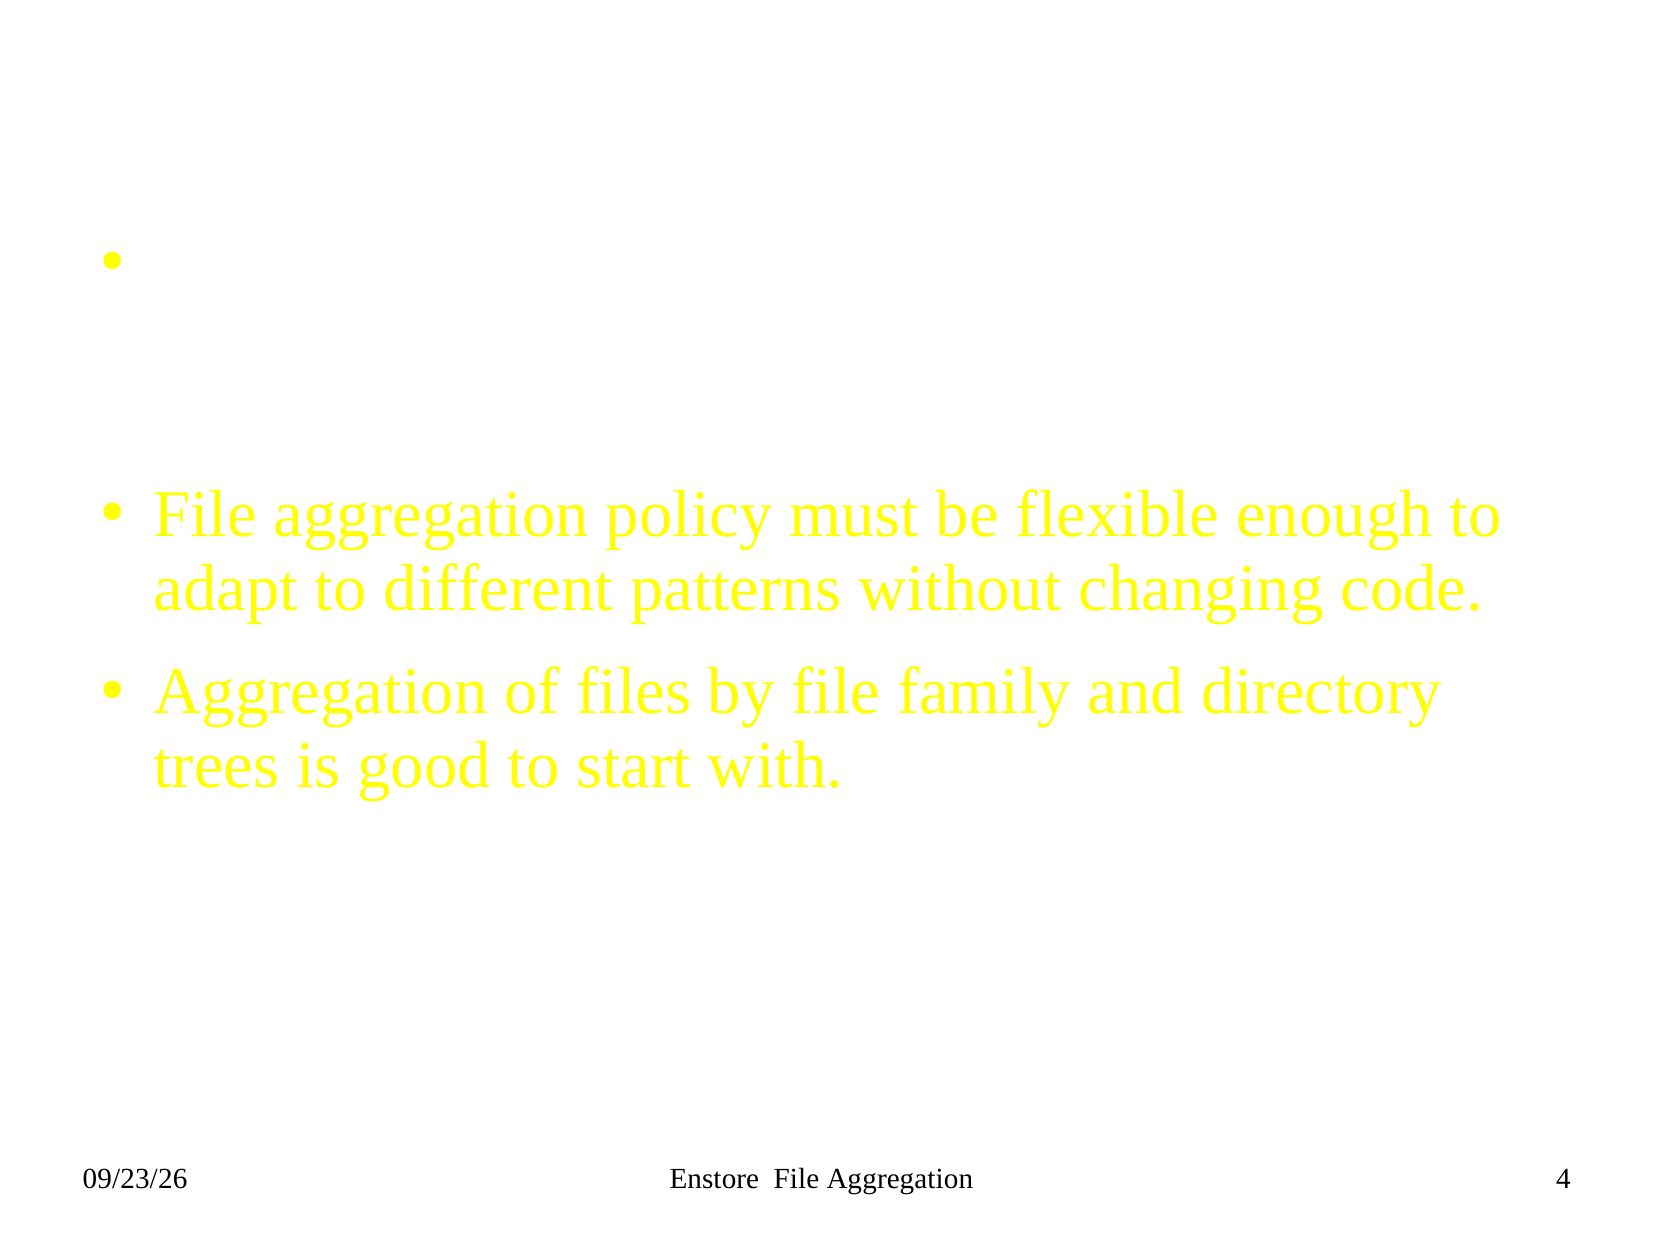

# What files to aggregate ?
Aggregation of files shall account for read access patterns. Only the experiment, or no one, knows what read patterns will be.
File aggregation policy must be flexible enough to adapt to different patterns without changing code.
Aggregation of files by file family and directory trees is good to start with.
Enstore File Aggregation
4